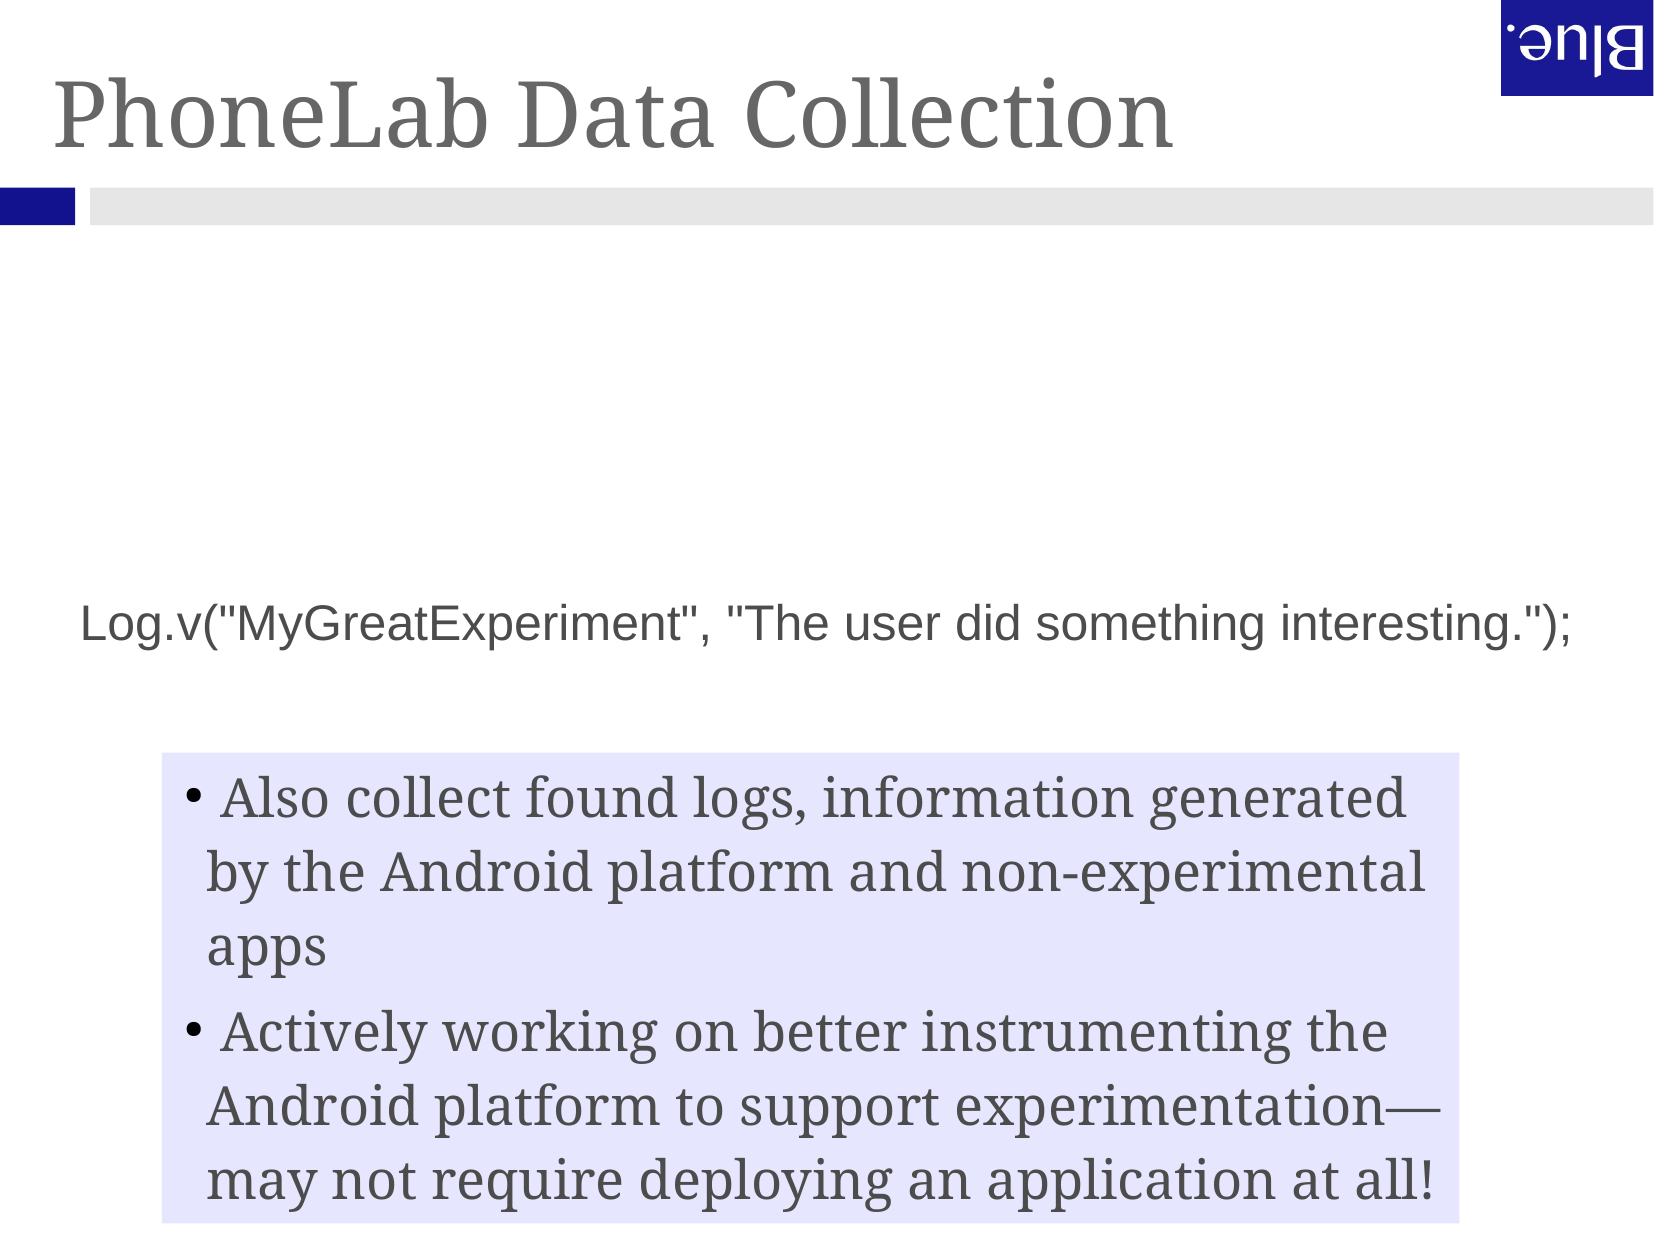

# PhoneLab Data Collection
Log.v("MyGreatExperiment", "The user did something interesting.");
 Also collect found logs, information generated by the Android platform and non-experimental apps
 Actively working on better instrumenting the Android platform to support experimentation—may not require deploying an application at all!